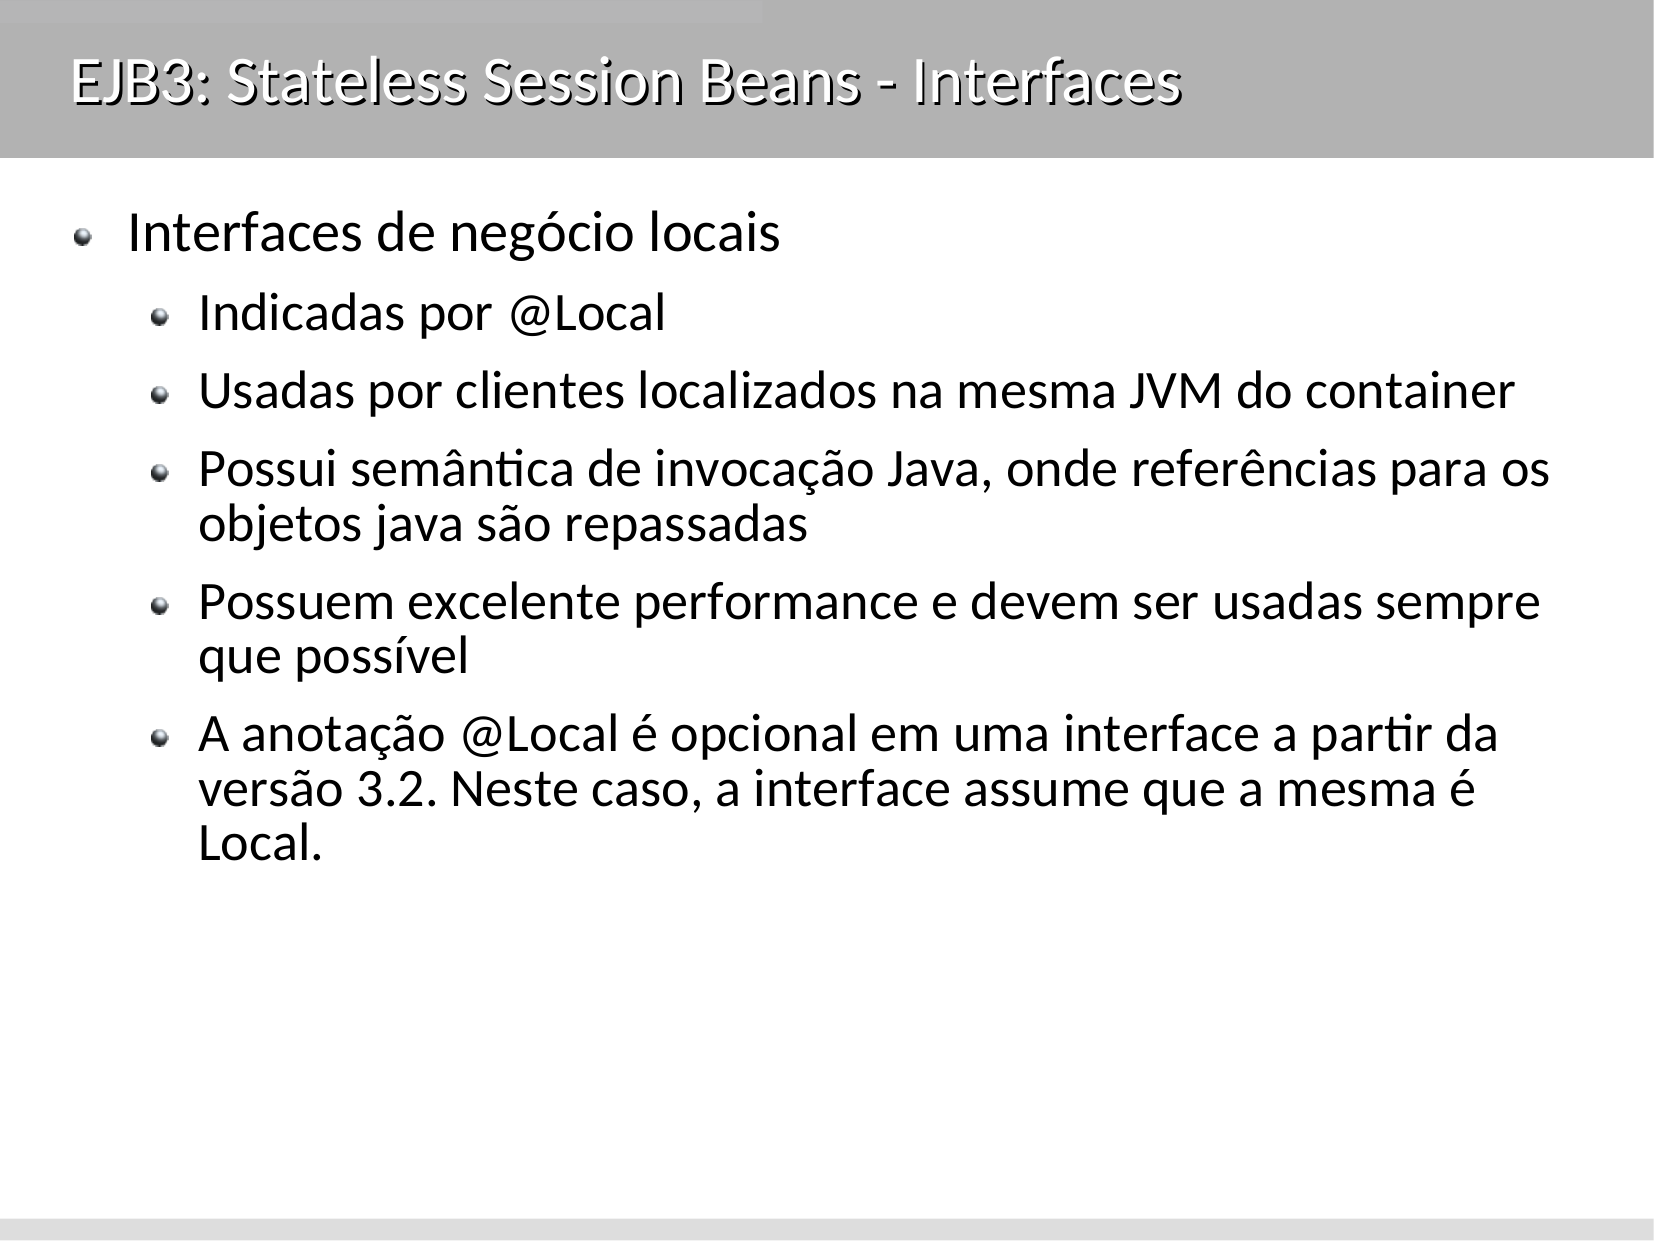

# EJB3: Stateless Session Beans - Interfaces
Interfaces de negócio locais
Indicadas por @Local
Usadas por clientes localizados na mesma JVM do container
Possui semântica de invocação Java, onde referências para os objetos java são repassadas
Possuem excelente performance e devem ser usadas sempre que possível
A anotação @Local é opcional em uma interface a partir da versão 3.2. Neste caso, a interface assume que a mesma é Local.